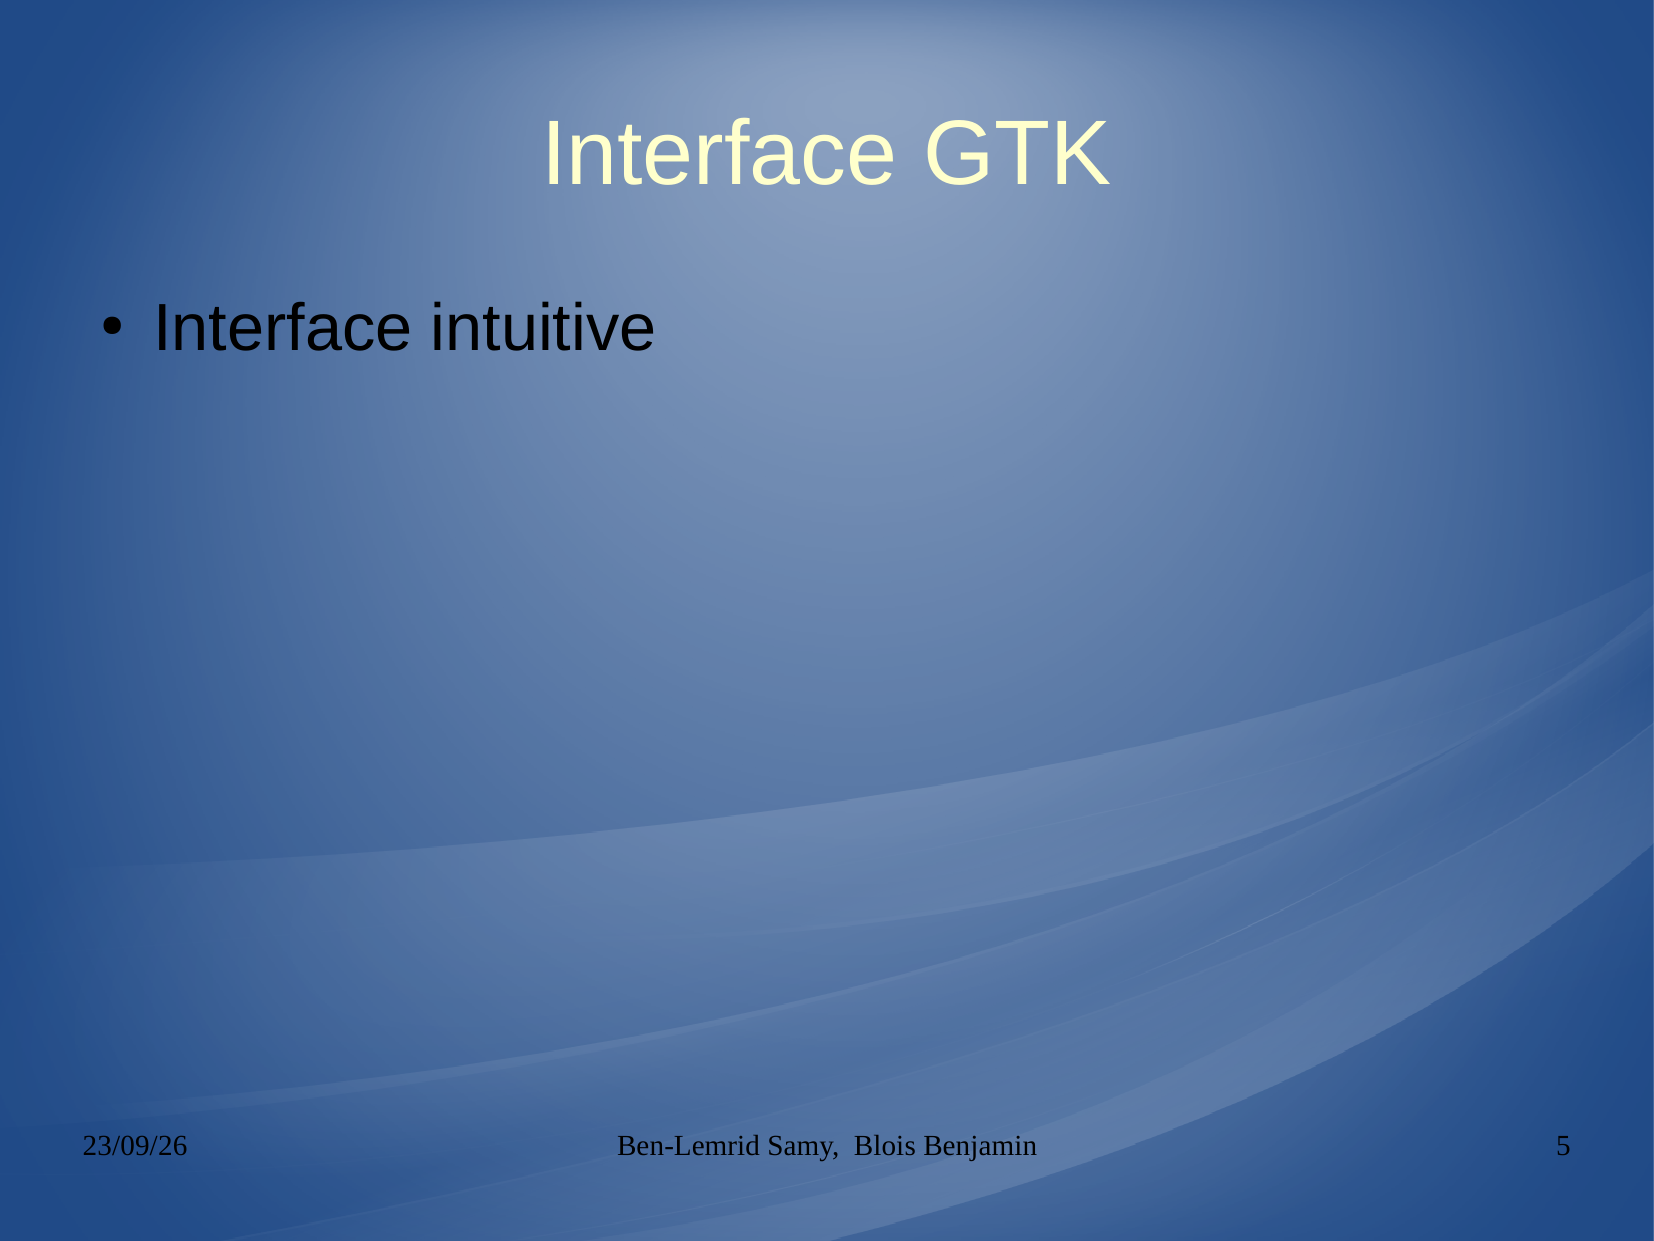

# Interface GTK
Interface intuitive
Ben-Lemrid Samy, Blois Benjamin
5